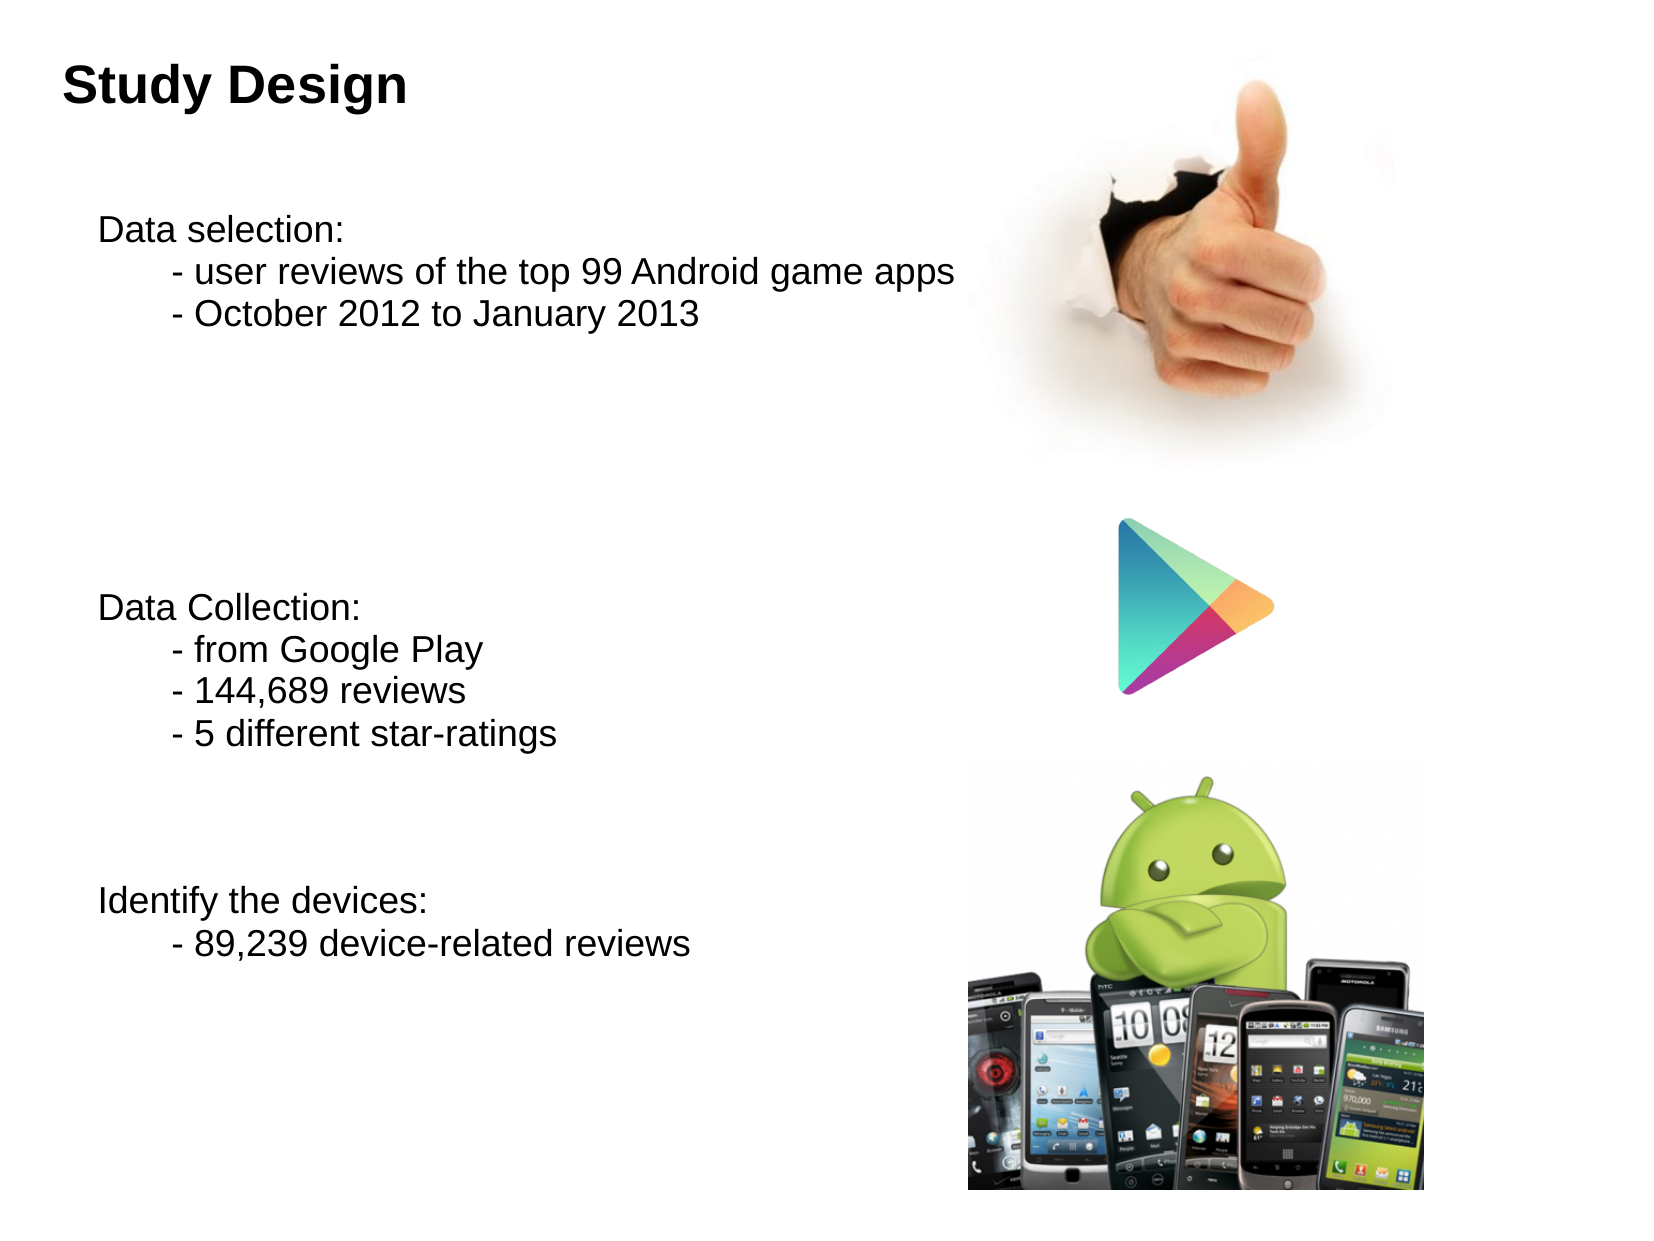

Study Design
Data selection:
	- user reviews of the top 99 Android game apps
	- October 2012 to January 2013
Data Collection:
	- from Google Play
	- 144,689 reviews
	- 5 different star-ratings
Identify the devices:
	- 89,239 device-related reviews